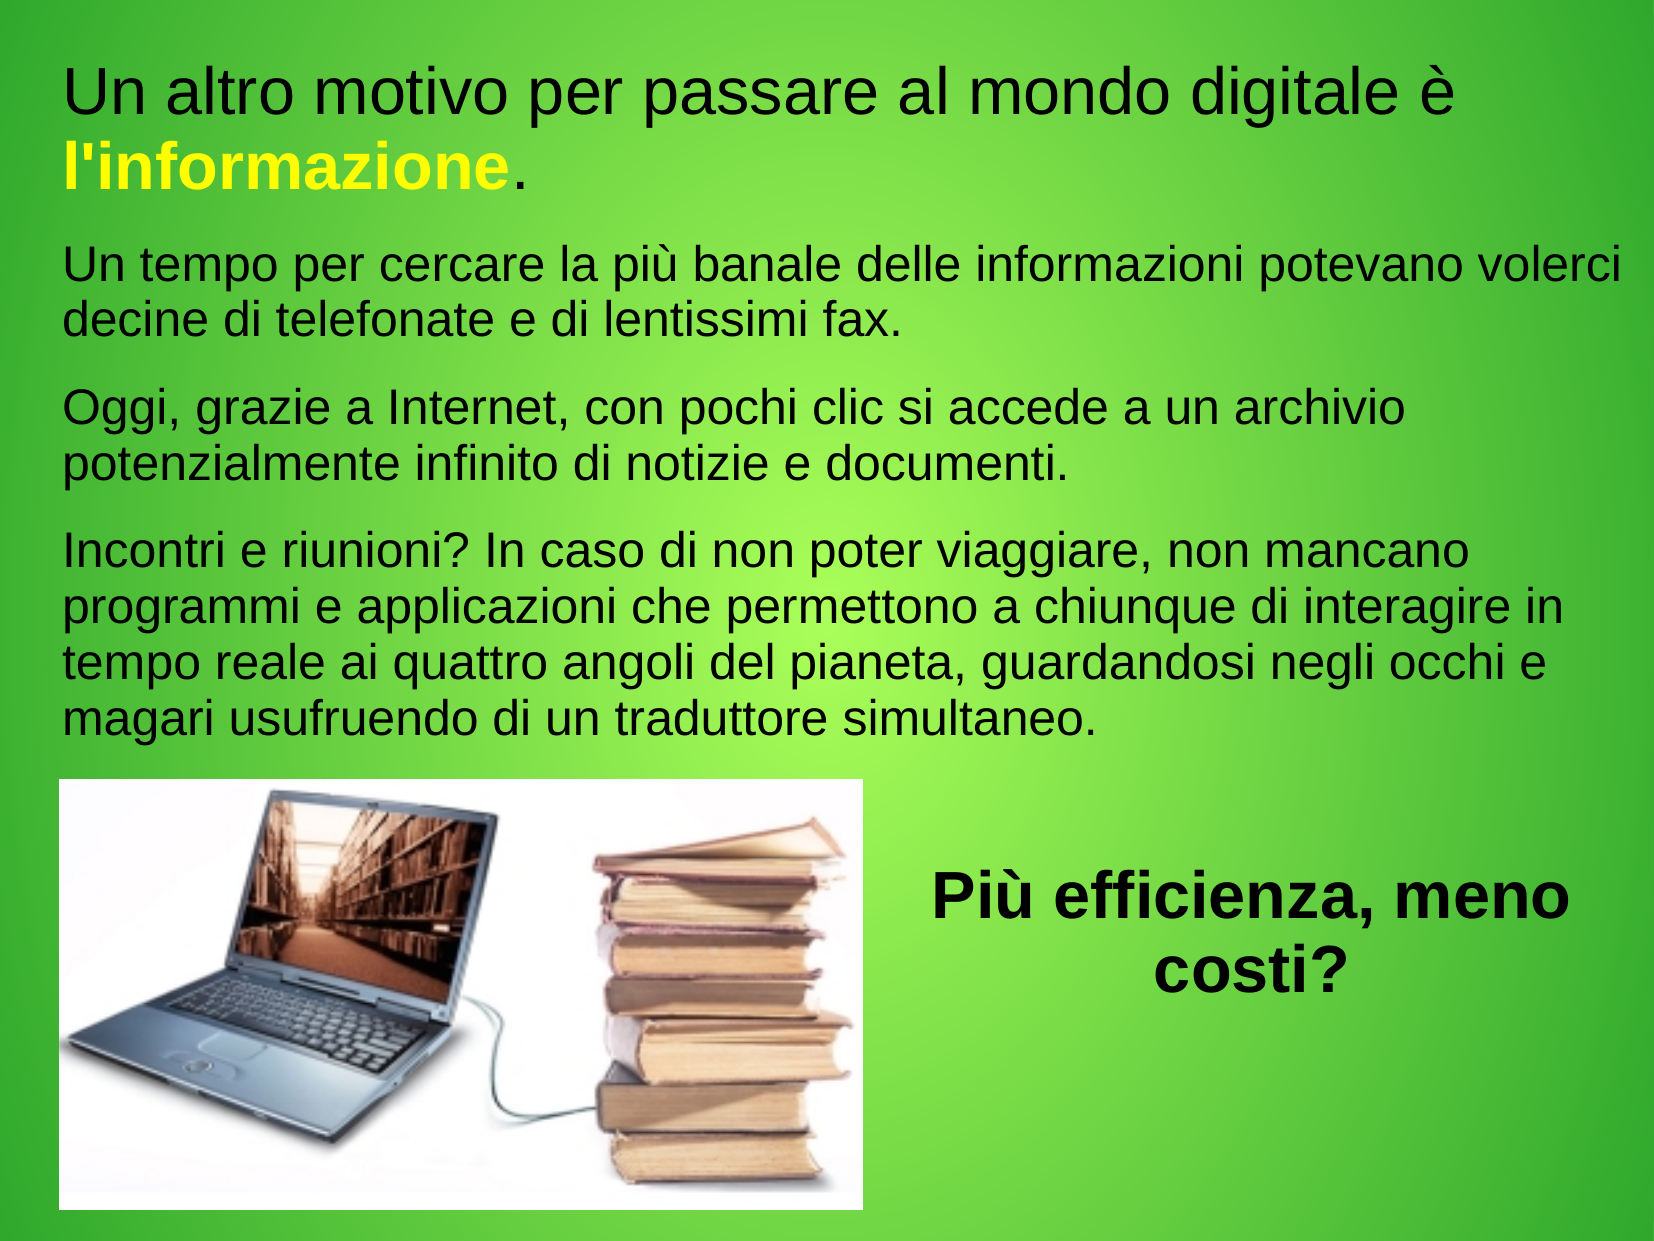

Un altro motivo per passare al mondo digitale è l'informazione.
Un tempo per cercare la più banale delle informazioni potevano volerci decine di telefonate e di lentissimi fax.
Oggi, grazie a Internet, con pochi clic si accede a un archivio potenzialmente infinito di notizie e documenti.
Incontri e riunioni? In caso di non poter viaggiare, non mancano programmi e applicazioni che permettono a chiunque di interagire in tempo reale ai quattro angoli del pianeta, guardandosi negli occhi e magari usufruendo di un traduttore simultaneo.
Più efficienza, meno costi?